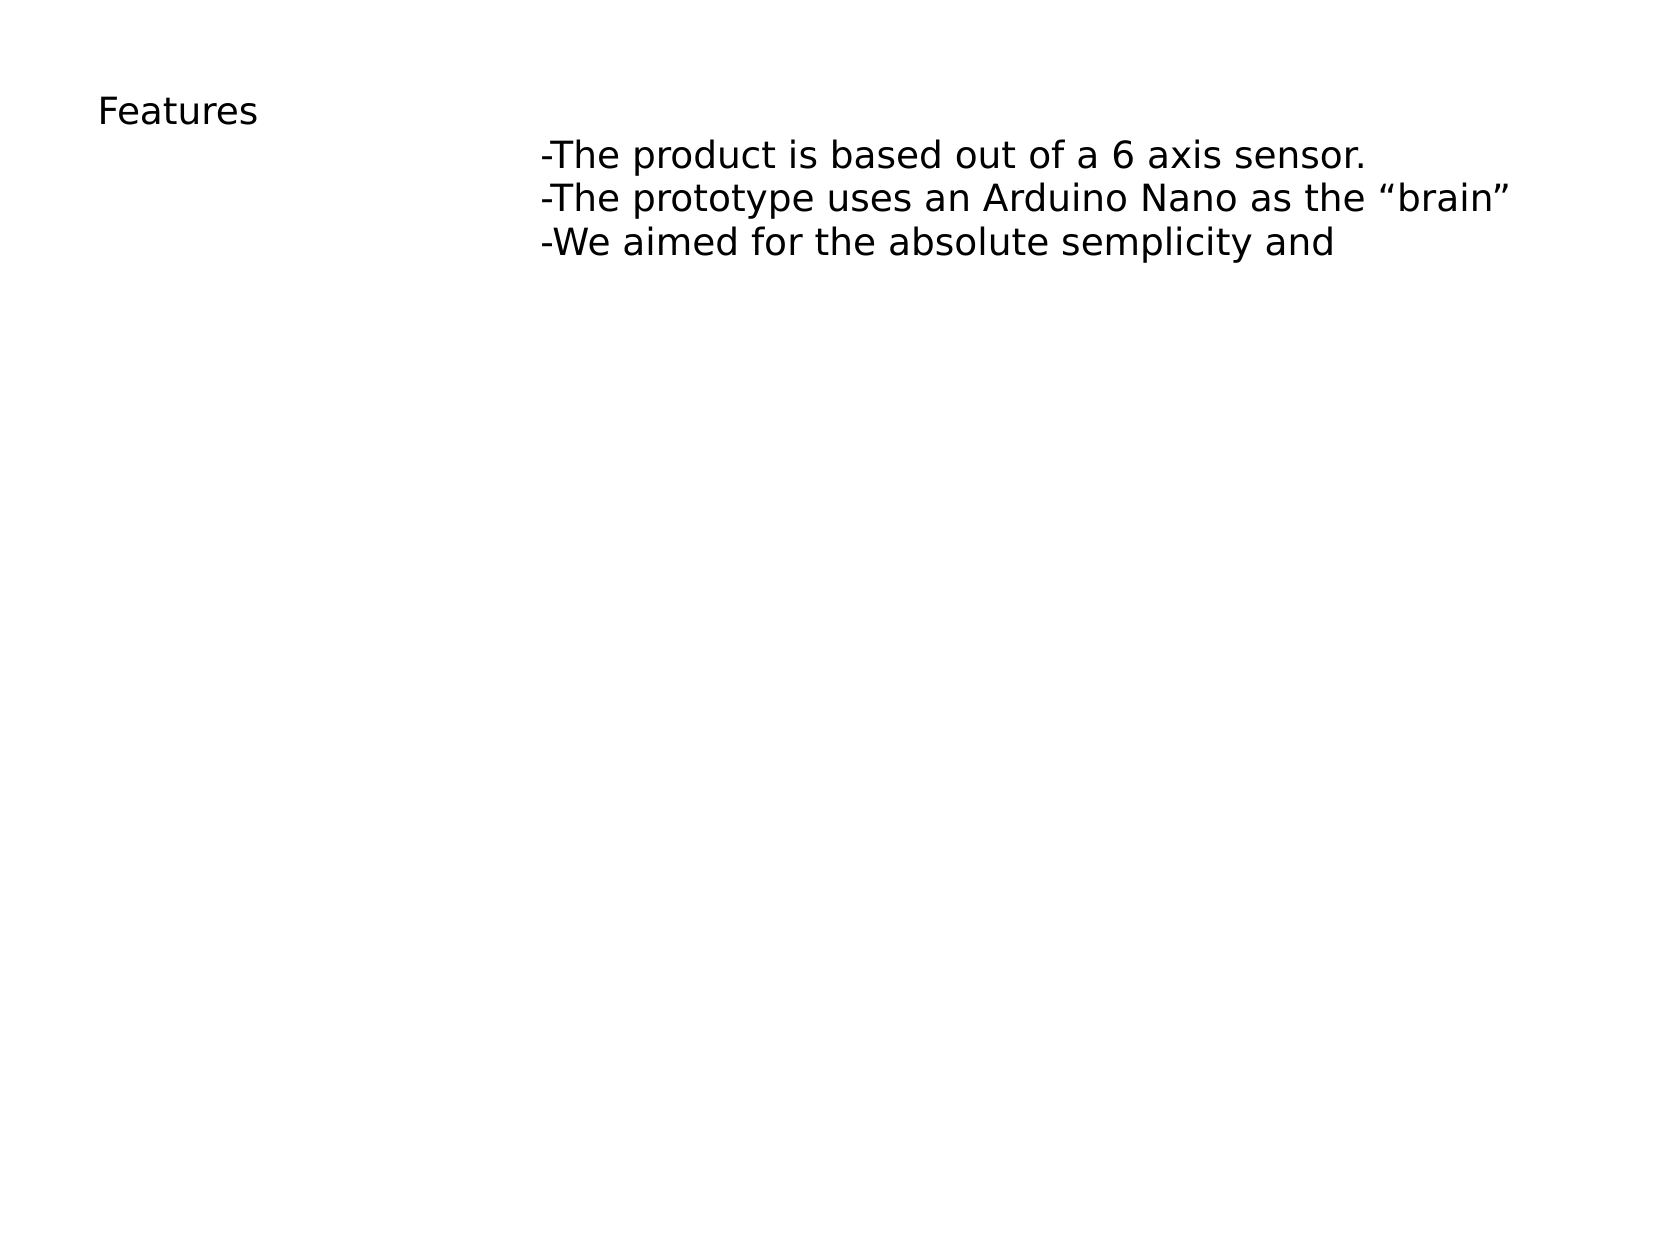

Features
						-The product is based out of a 6 axis sensor.
						-The prototype uses an Arduino Nano as the “brain”
						-We aimed for the absolute semplicity and